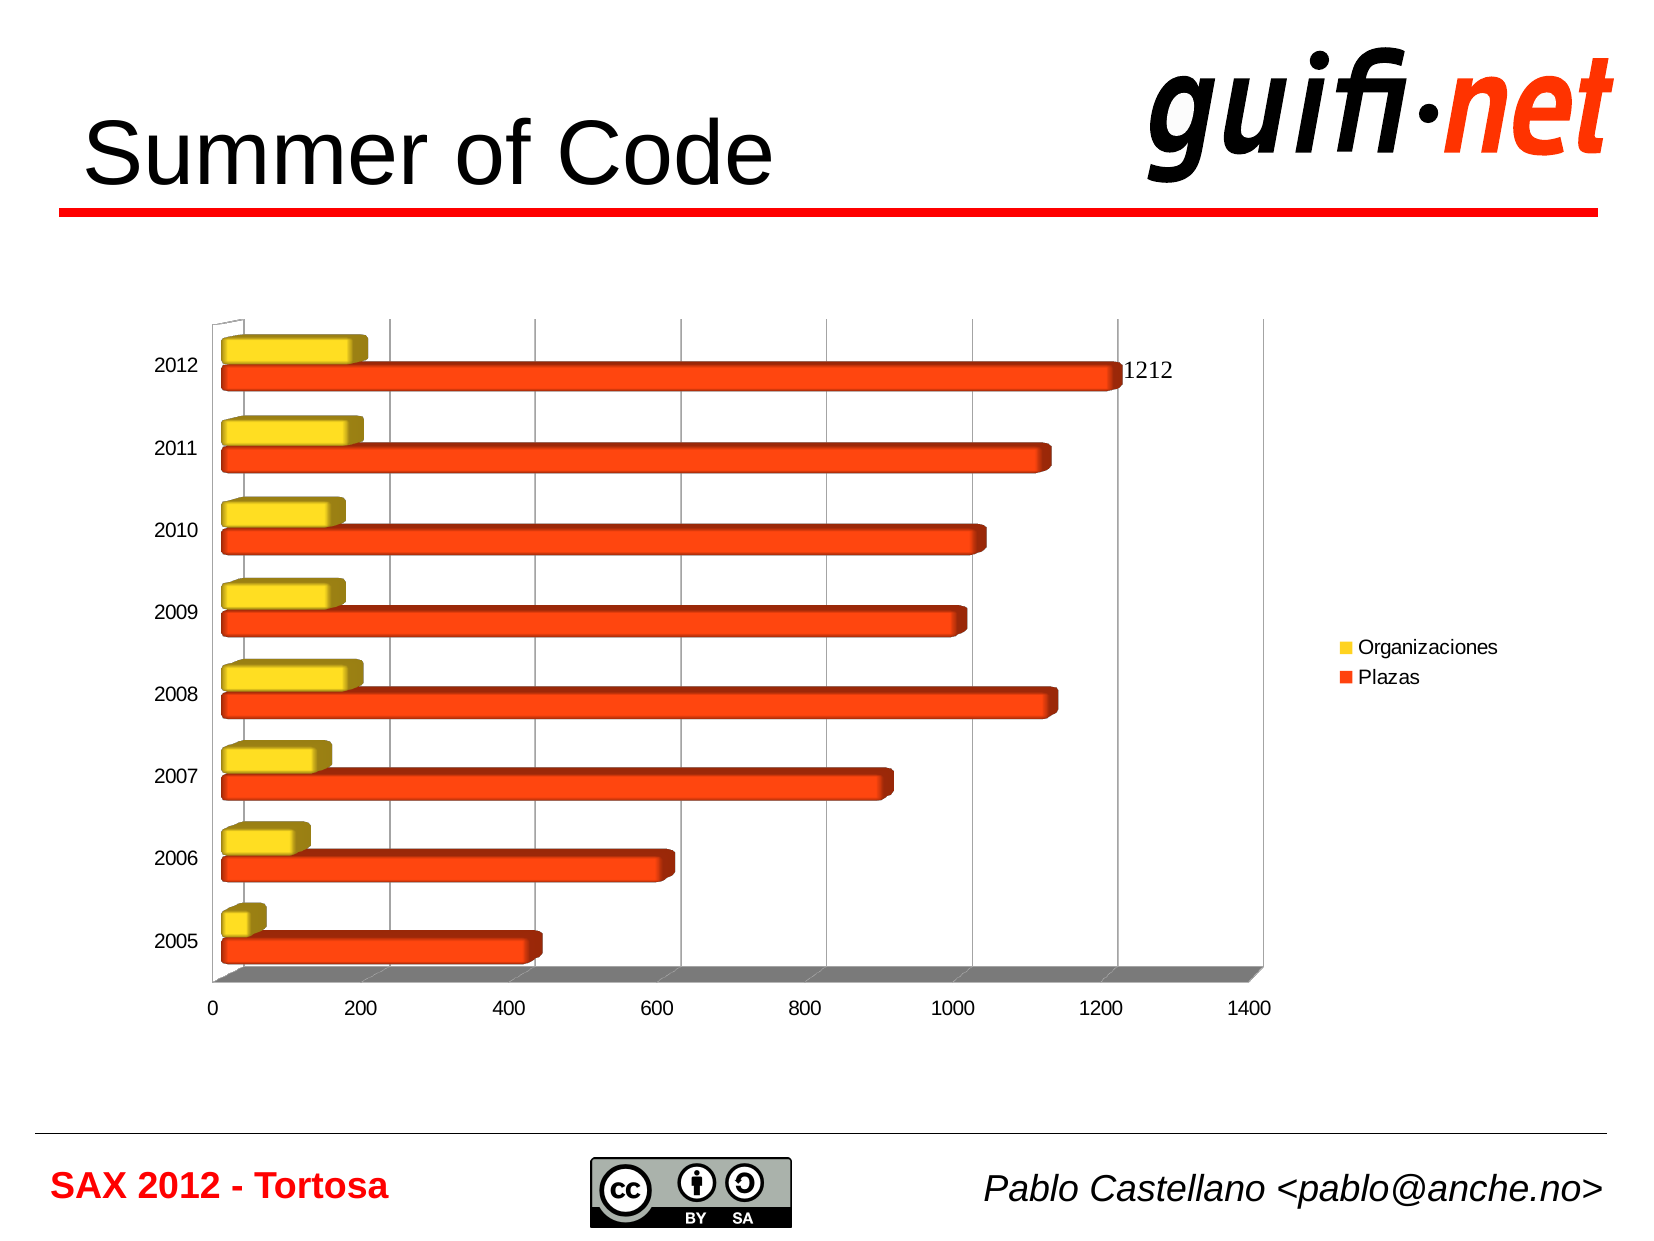

# Summer of Code
[unsupported chart]
SAX 2012 - Tortosa
Pablo Castellano <pablo@anche.no>